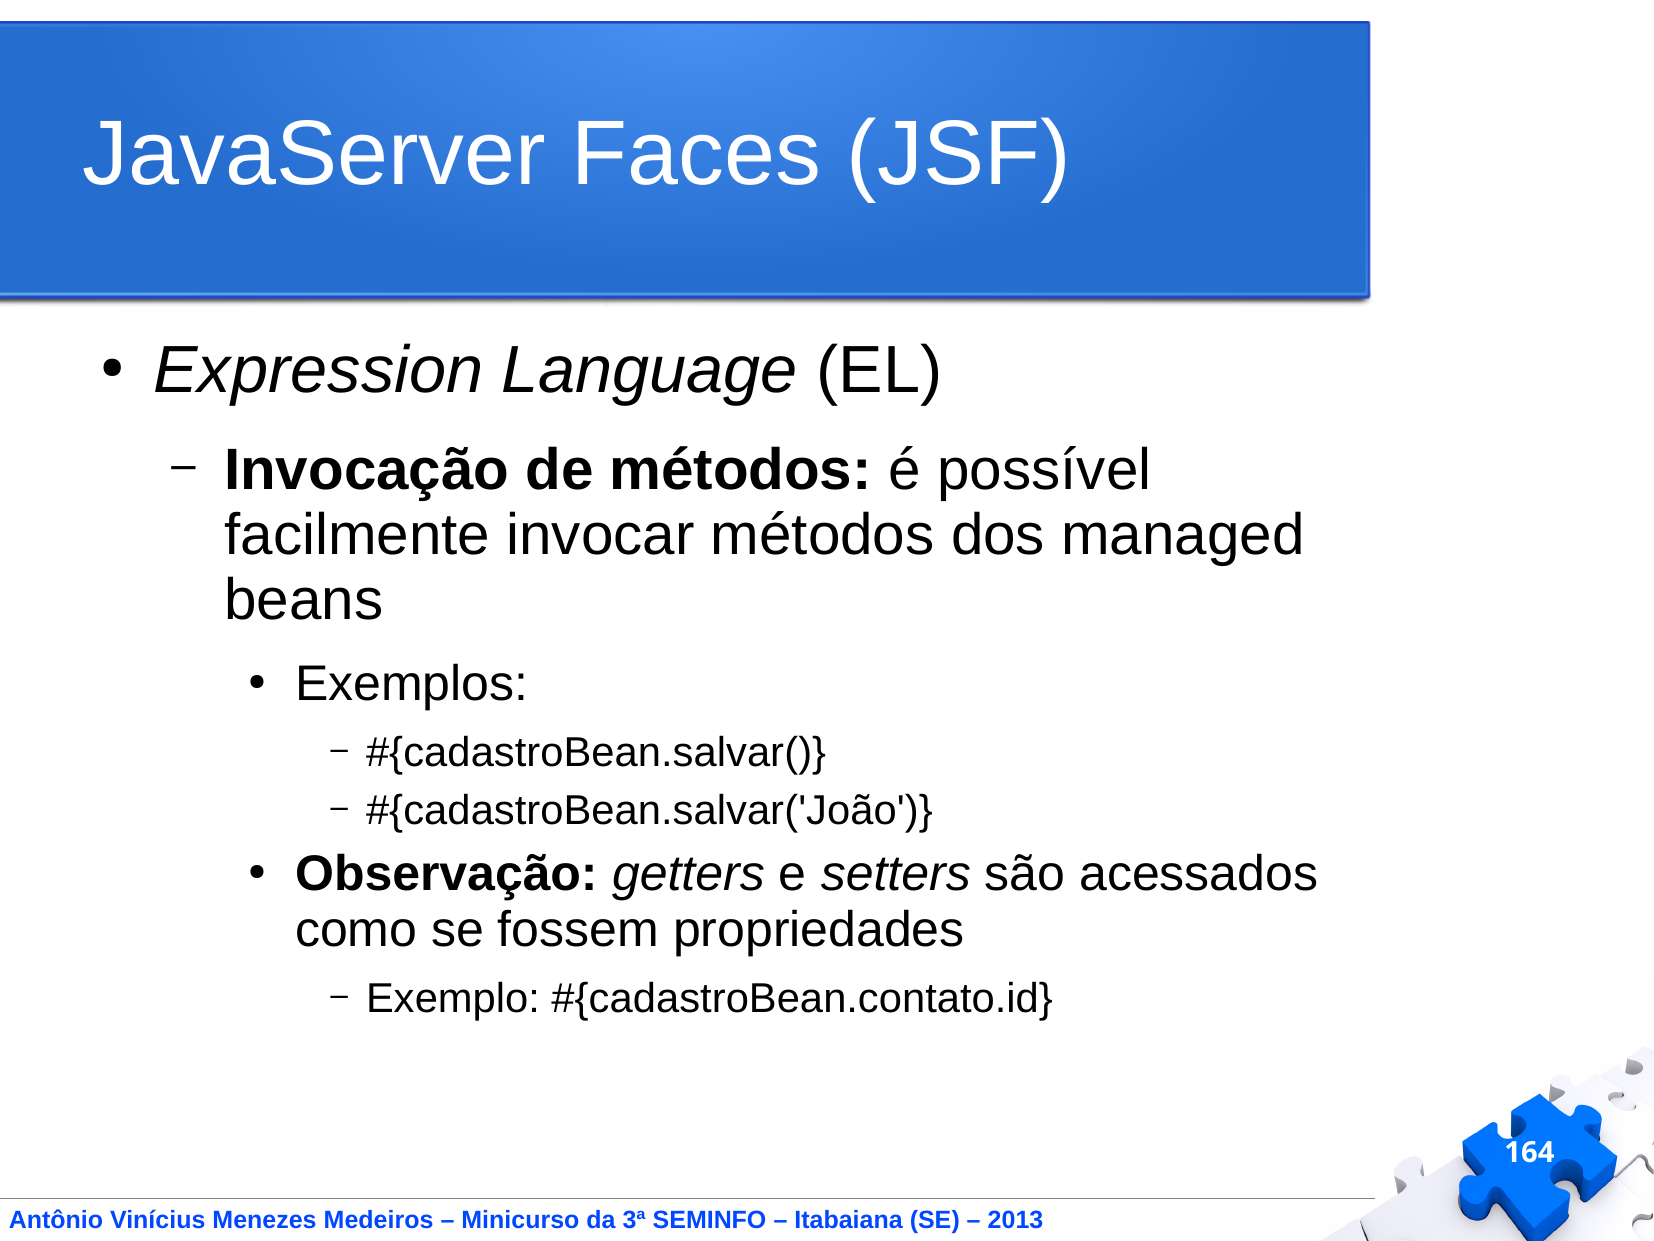

# JavaServer Faces (JSF)
Expression Language (EL)
Invocação de métodos: é possível facilmente invocar métodos dos managed beans
Exemplos:
#{cadastroBean.salvar()}
#{cadastroBean.salvar('João')}
Observação: getters e setters são acessados como se fossem propriedades
Exemplo: #{cadastroBean.contato.id}
164